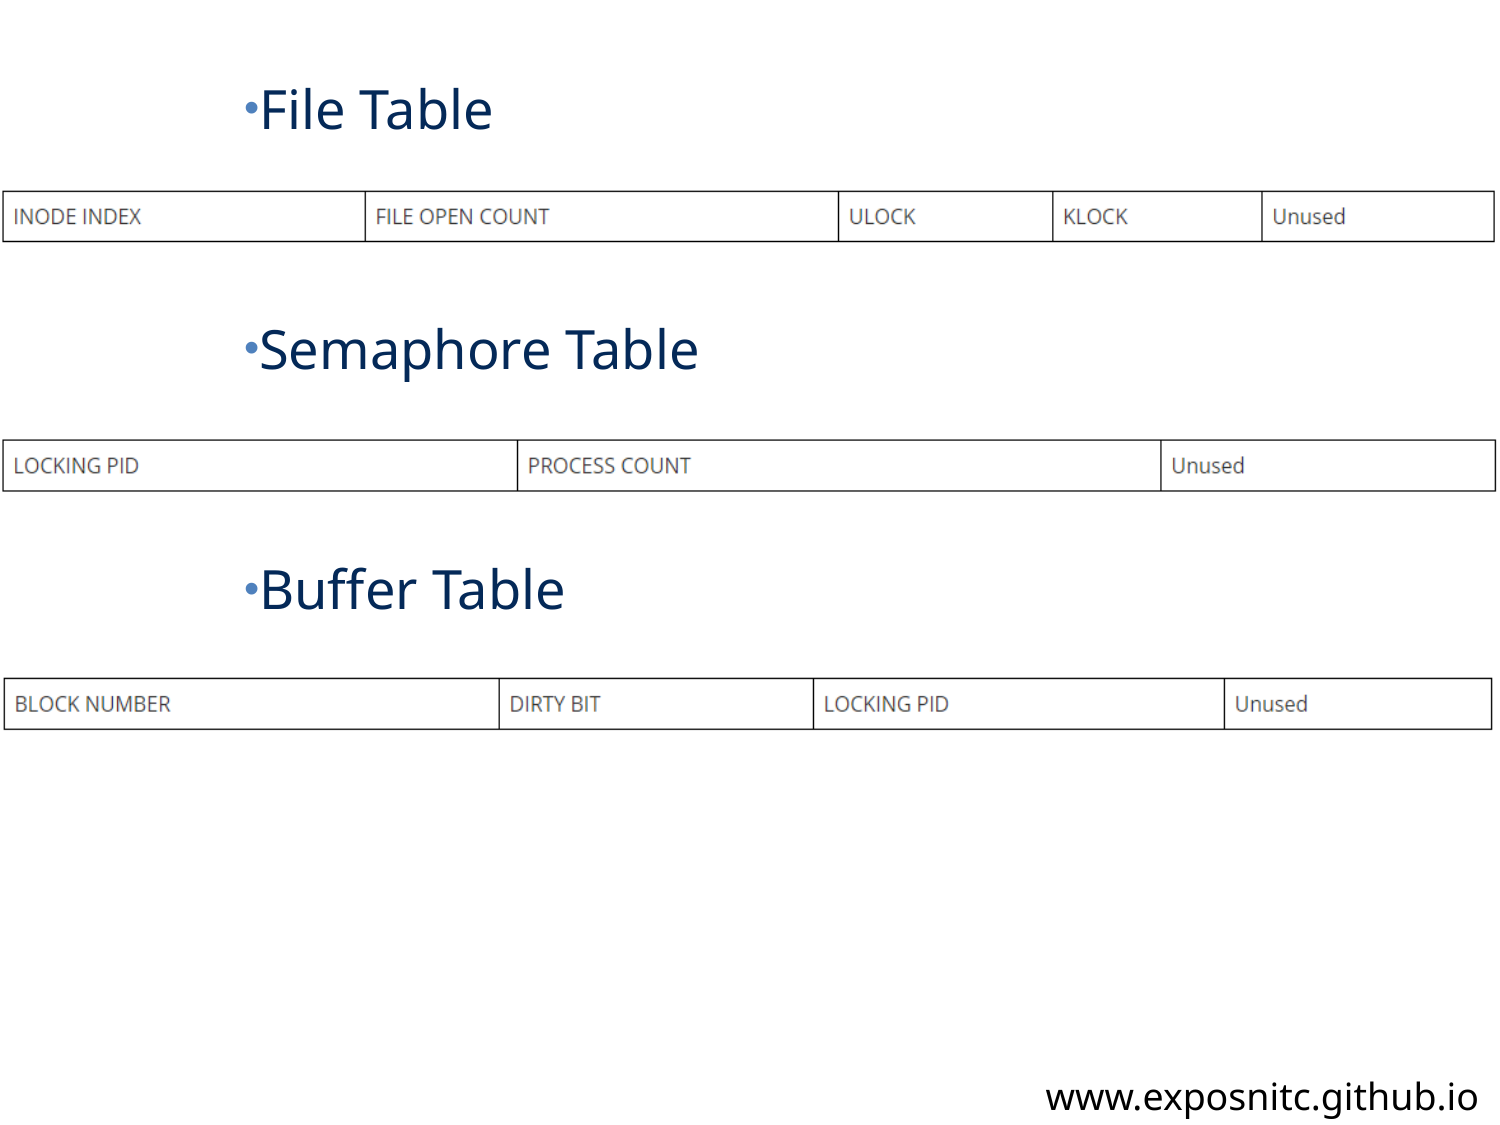

# File Table
Semaphore Table
Buffer Table
www.exposnitc.github.io